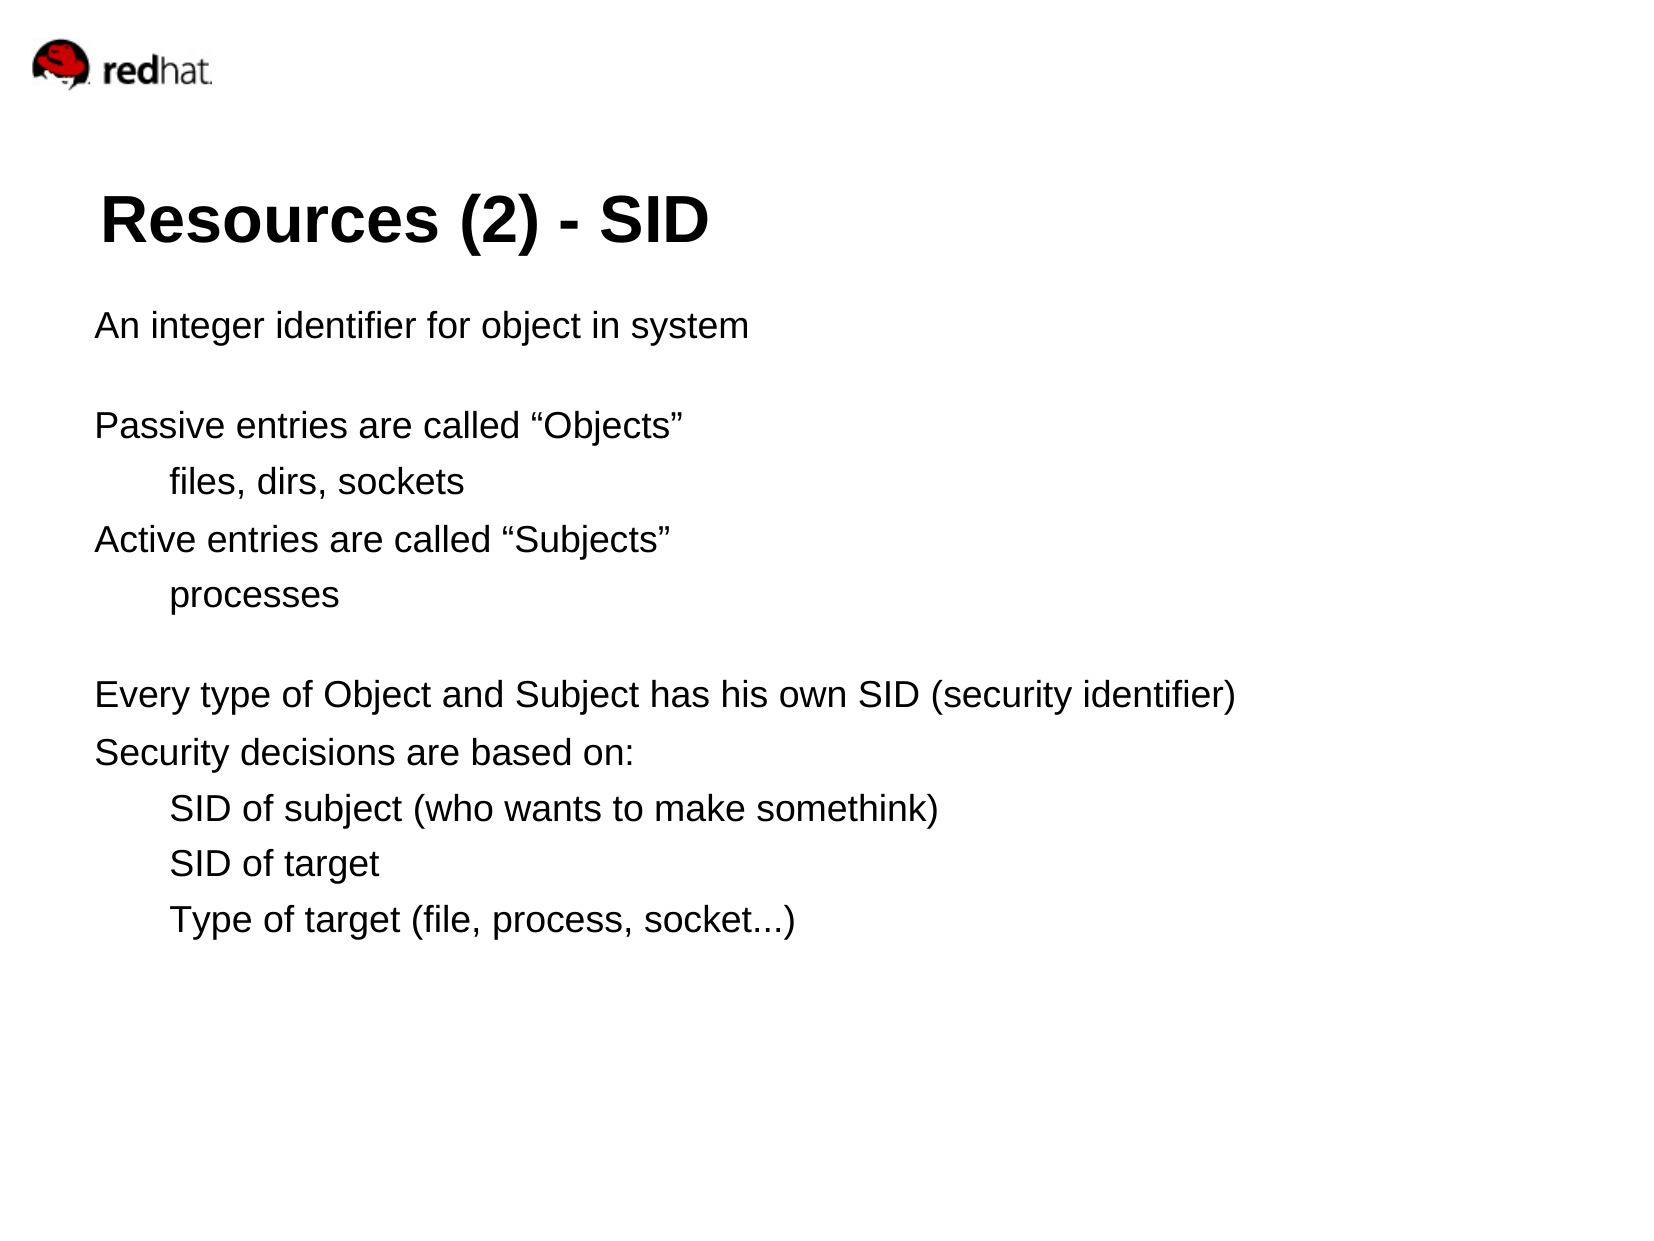

# Resources (2) - SID
An integer identifier for object in system
Passive entries are called “Objects”
files, dirs, sockets
Active entries are called “Subjects”
processes
Every type of Object and Subject has his own SID (security identifier)
Security decisions are based on:
SID of subject (who wants to make somethink)
SID of target
Type of target (file, process, socket...)